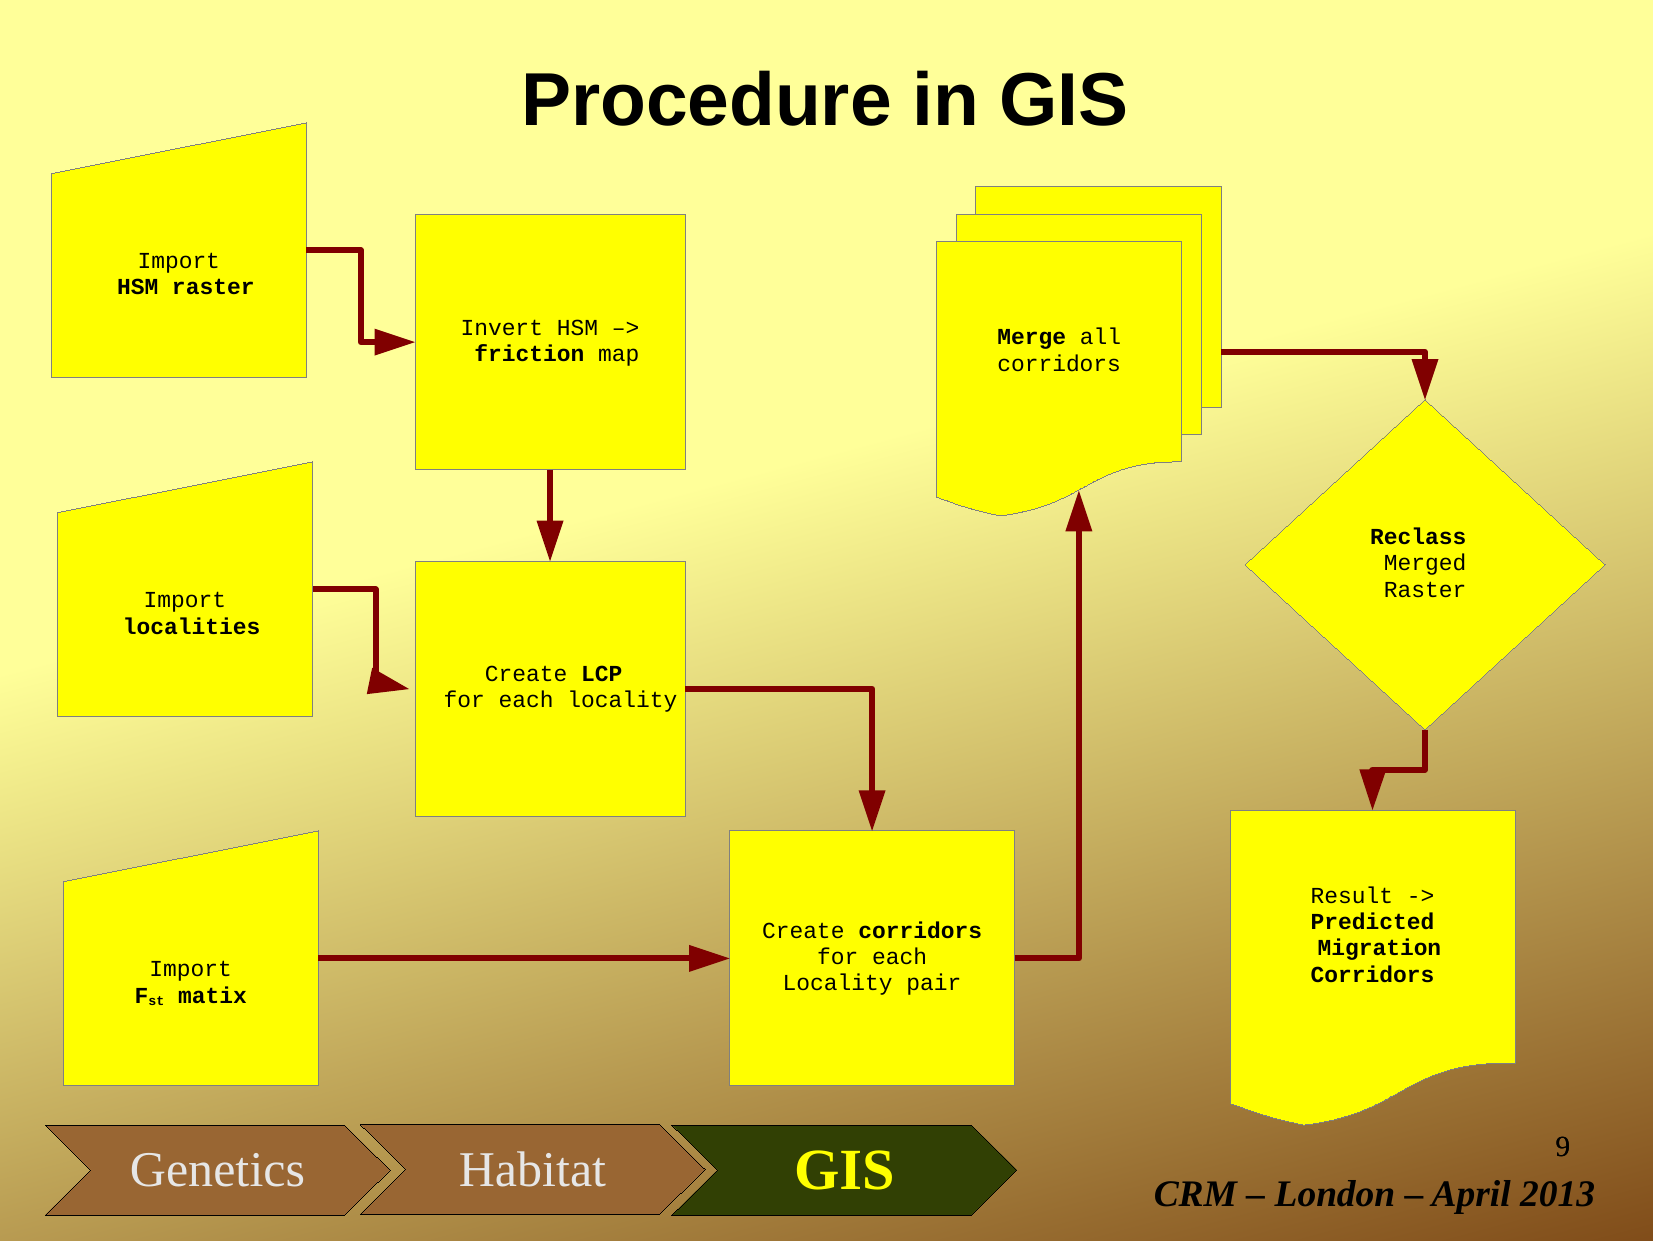

# Procedure in GIS
Import
 HSM raster
Invert HSM –>
 friction map
Import
 localities
Create LCP
 for each locality
Merge all
corridors
Reclass
Merged
Raster
Result ->
Predicted
 Migration
Corridors
Import
Fst matix
Create corridors
 for each
Locality pair